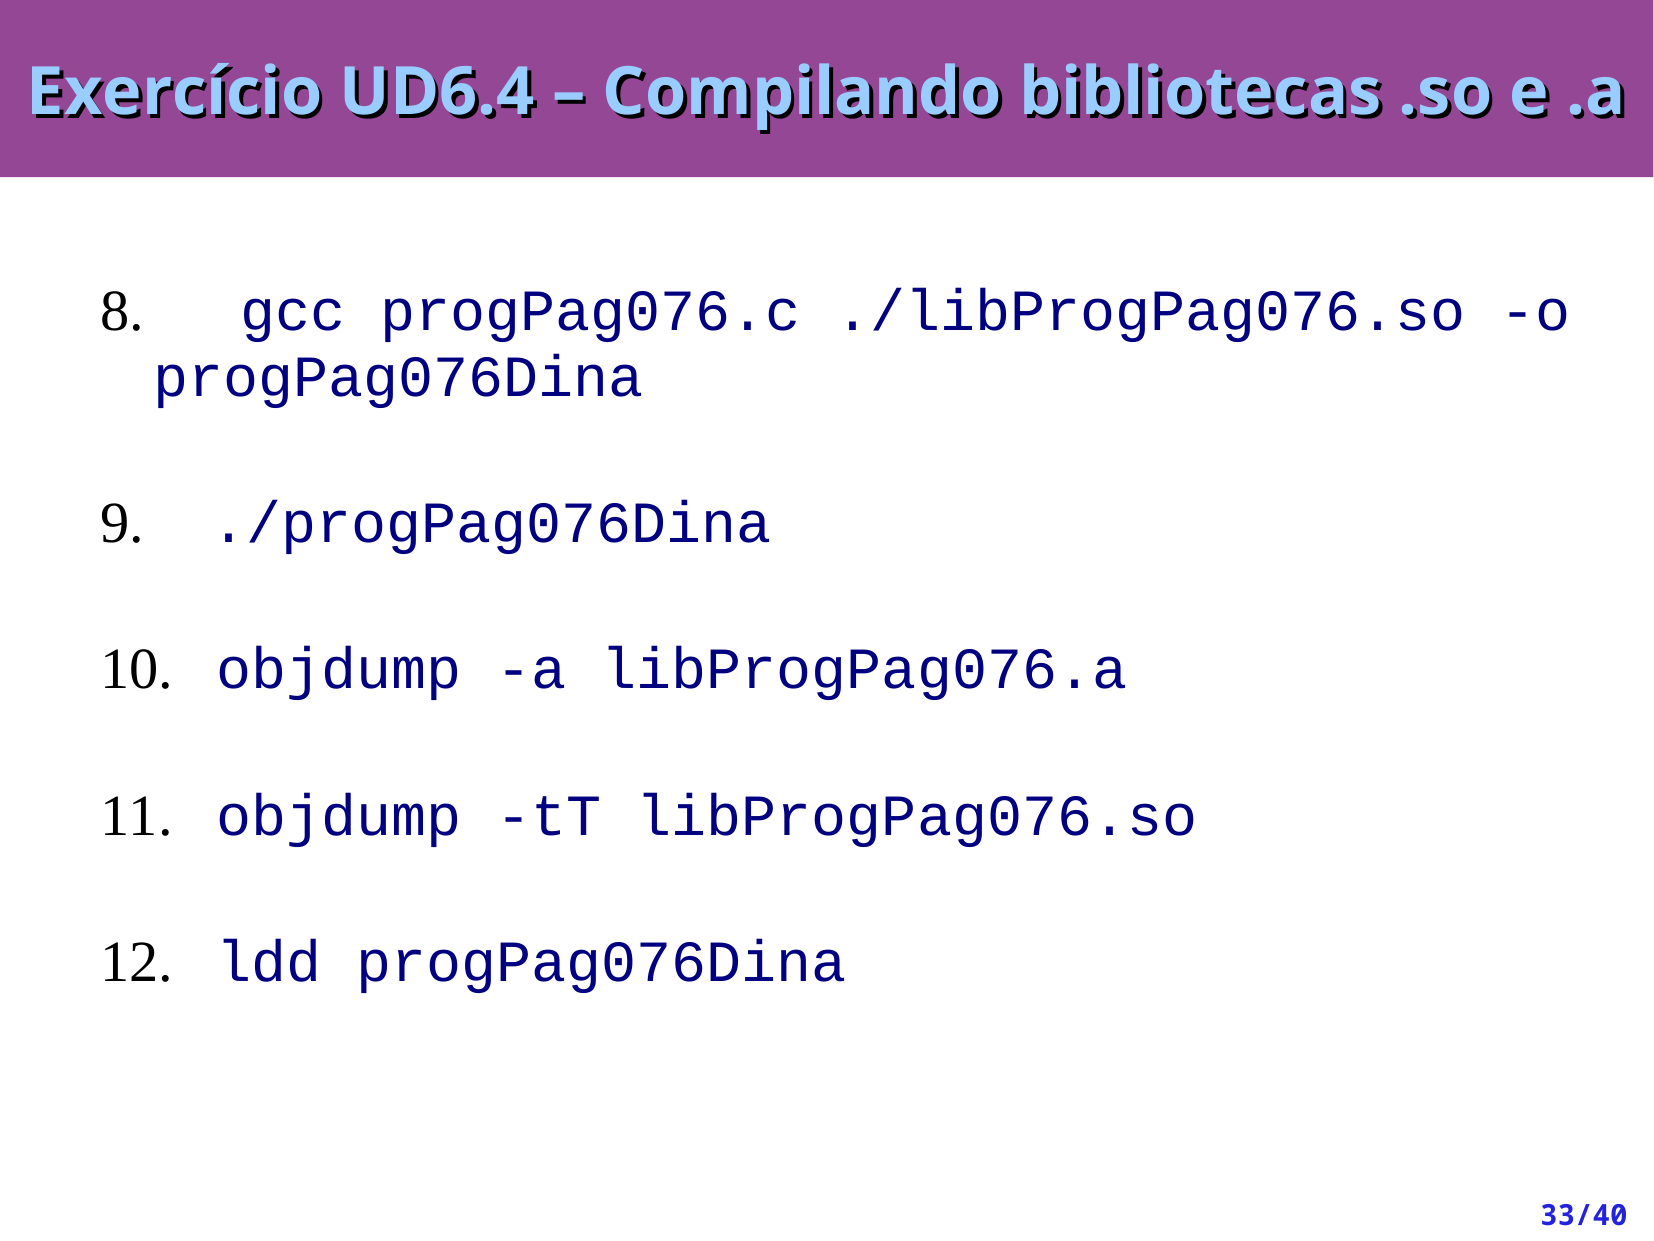

# Exercício UD6.4 – Compilando bibliotecas .so e .a
 gcc progPag076.c ./libProgPag076.so -o progPag076Dina
 ./progPag076Dina
 objdump -a libProgPag076.a
 objdump -tT libProgPag076.so
 ldd progPag076Dina
33